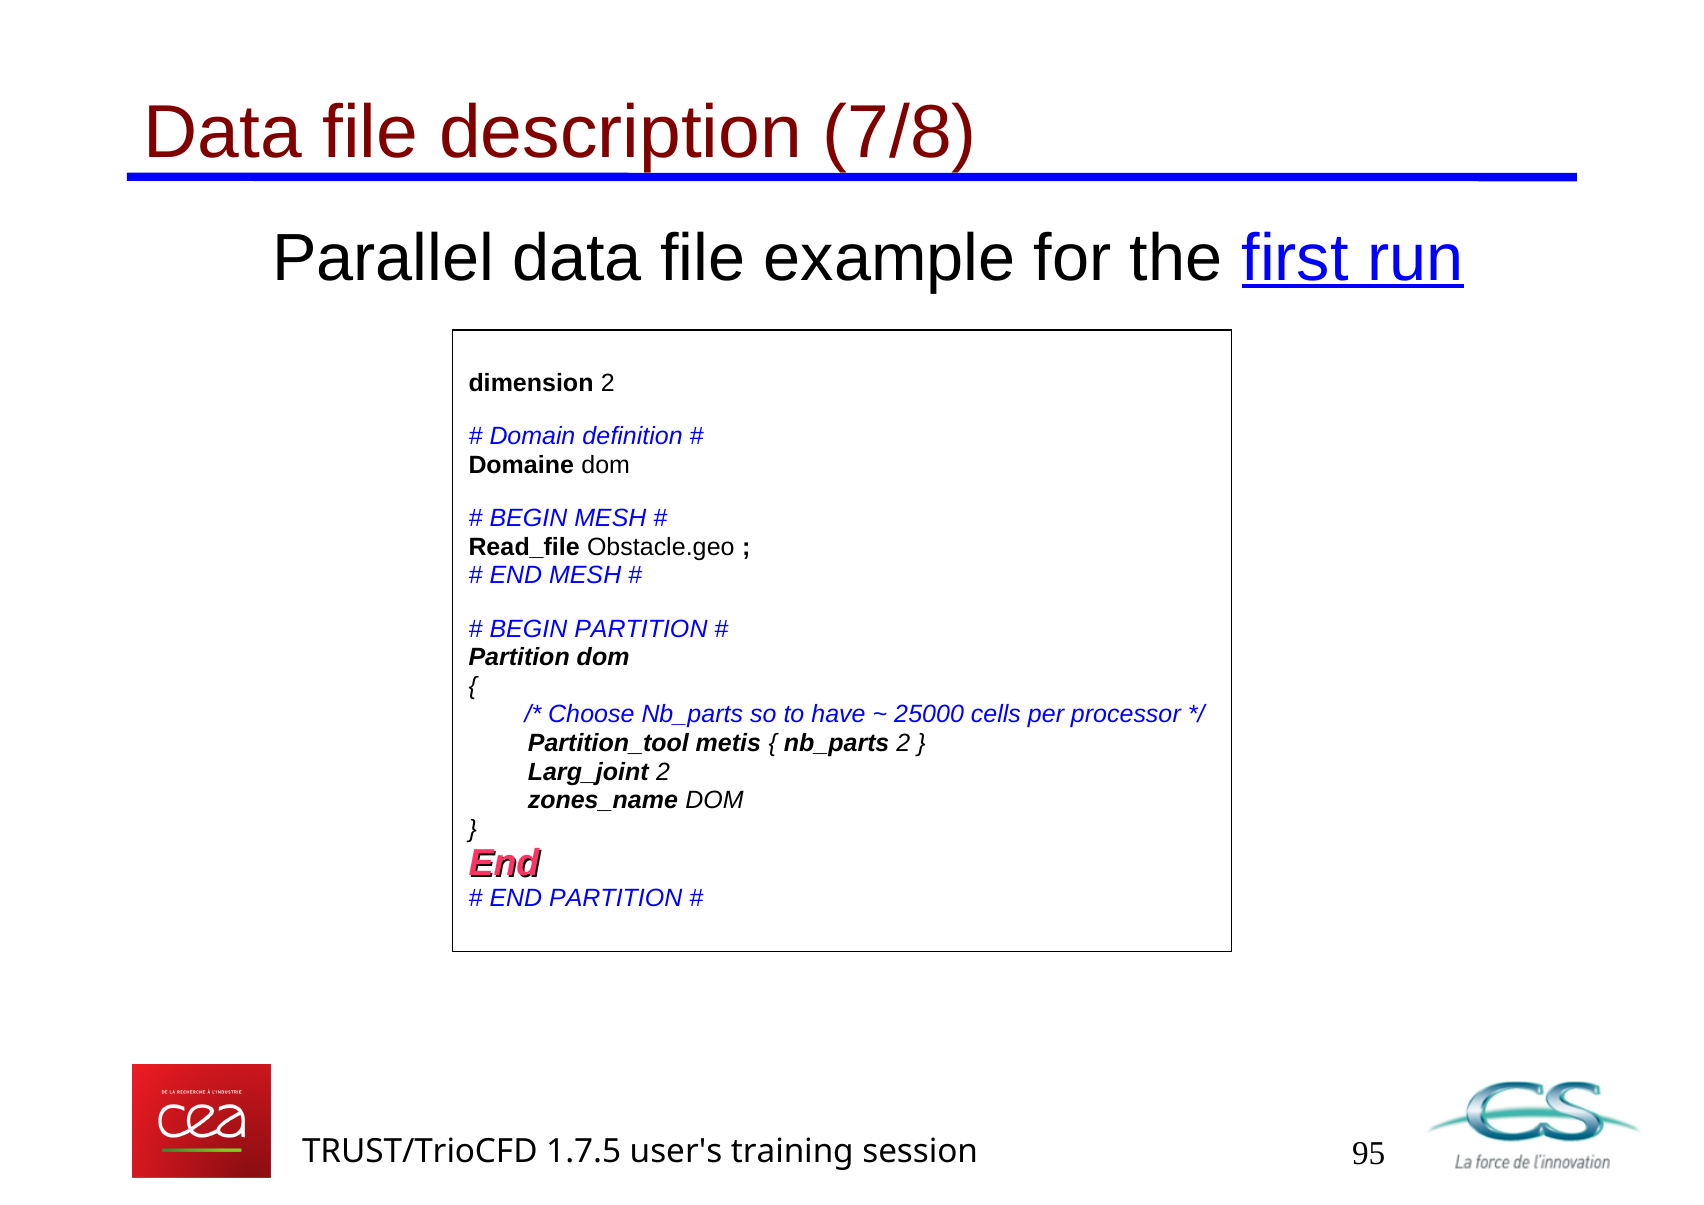

# Data file description (7/8)
Parallel data file example for the first run
dimension 2
# Domain definition #
Domaine dom
# BEGIN MESH #
Read_file Obstacle.geo ;
# END MESH #
# BEGIN PARTITION #
Partition dom
{
 /* Choose Nb_parts so to have ~ 25000 cells per processor */
	Partition_tool metis { nb_parts 2 }
	Larg_joint 2
	zones_name DOM
}
End
# END PARTITION #
TRUST/TrioCFD 1.7.5 user's training session
95